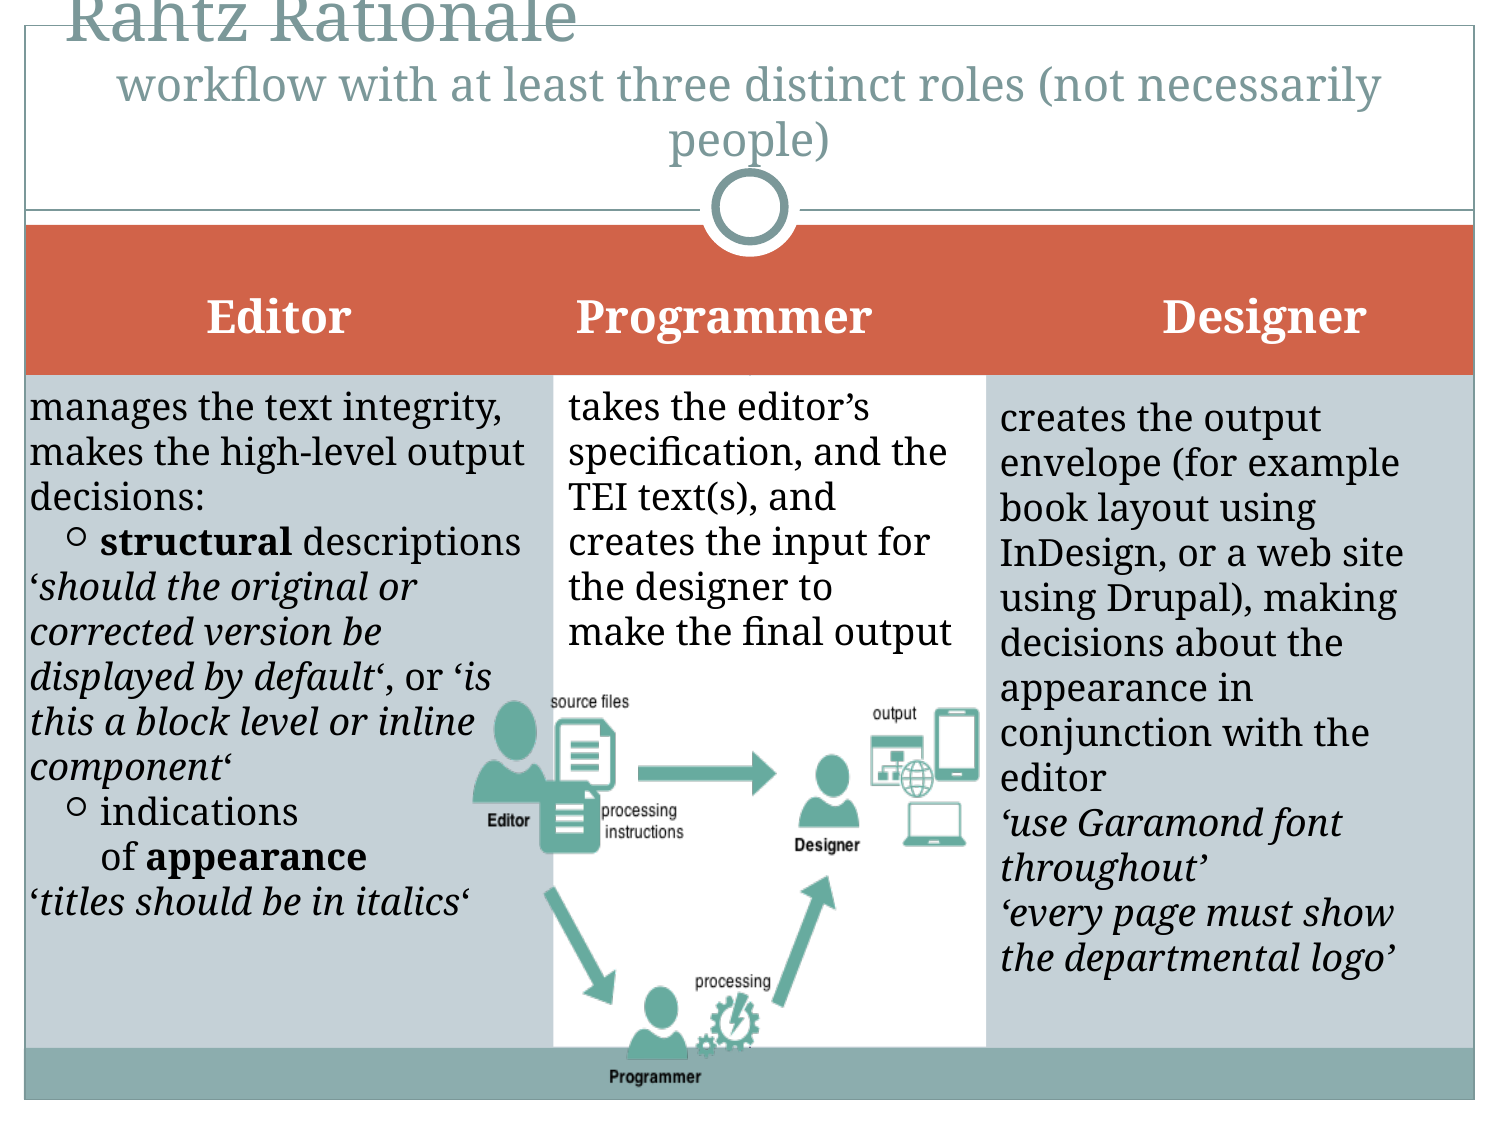

Rahtz Rationale
workflow with at least three distinct roles (not necessarily people)
Editor
Programmer
Designer
manages the text integrity,
makes the high-level output decisions:
structural descriptions
‘should the original or corrected version be displayed by default‘, or ‘is this a block level or inline component‘
indications of appearance
‘titles should be in italics‘
takes the editor’s specification, and the TEI text(s), and creates the input for the designer to make the final output
creates the output envelope (for example book layout using InDesign, or a web site using Drupal), making decisions about the appearance in conjunction with the editor
‘use Garamond font throughout’
‘every page must show the departmental logo’